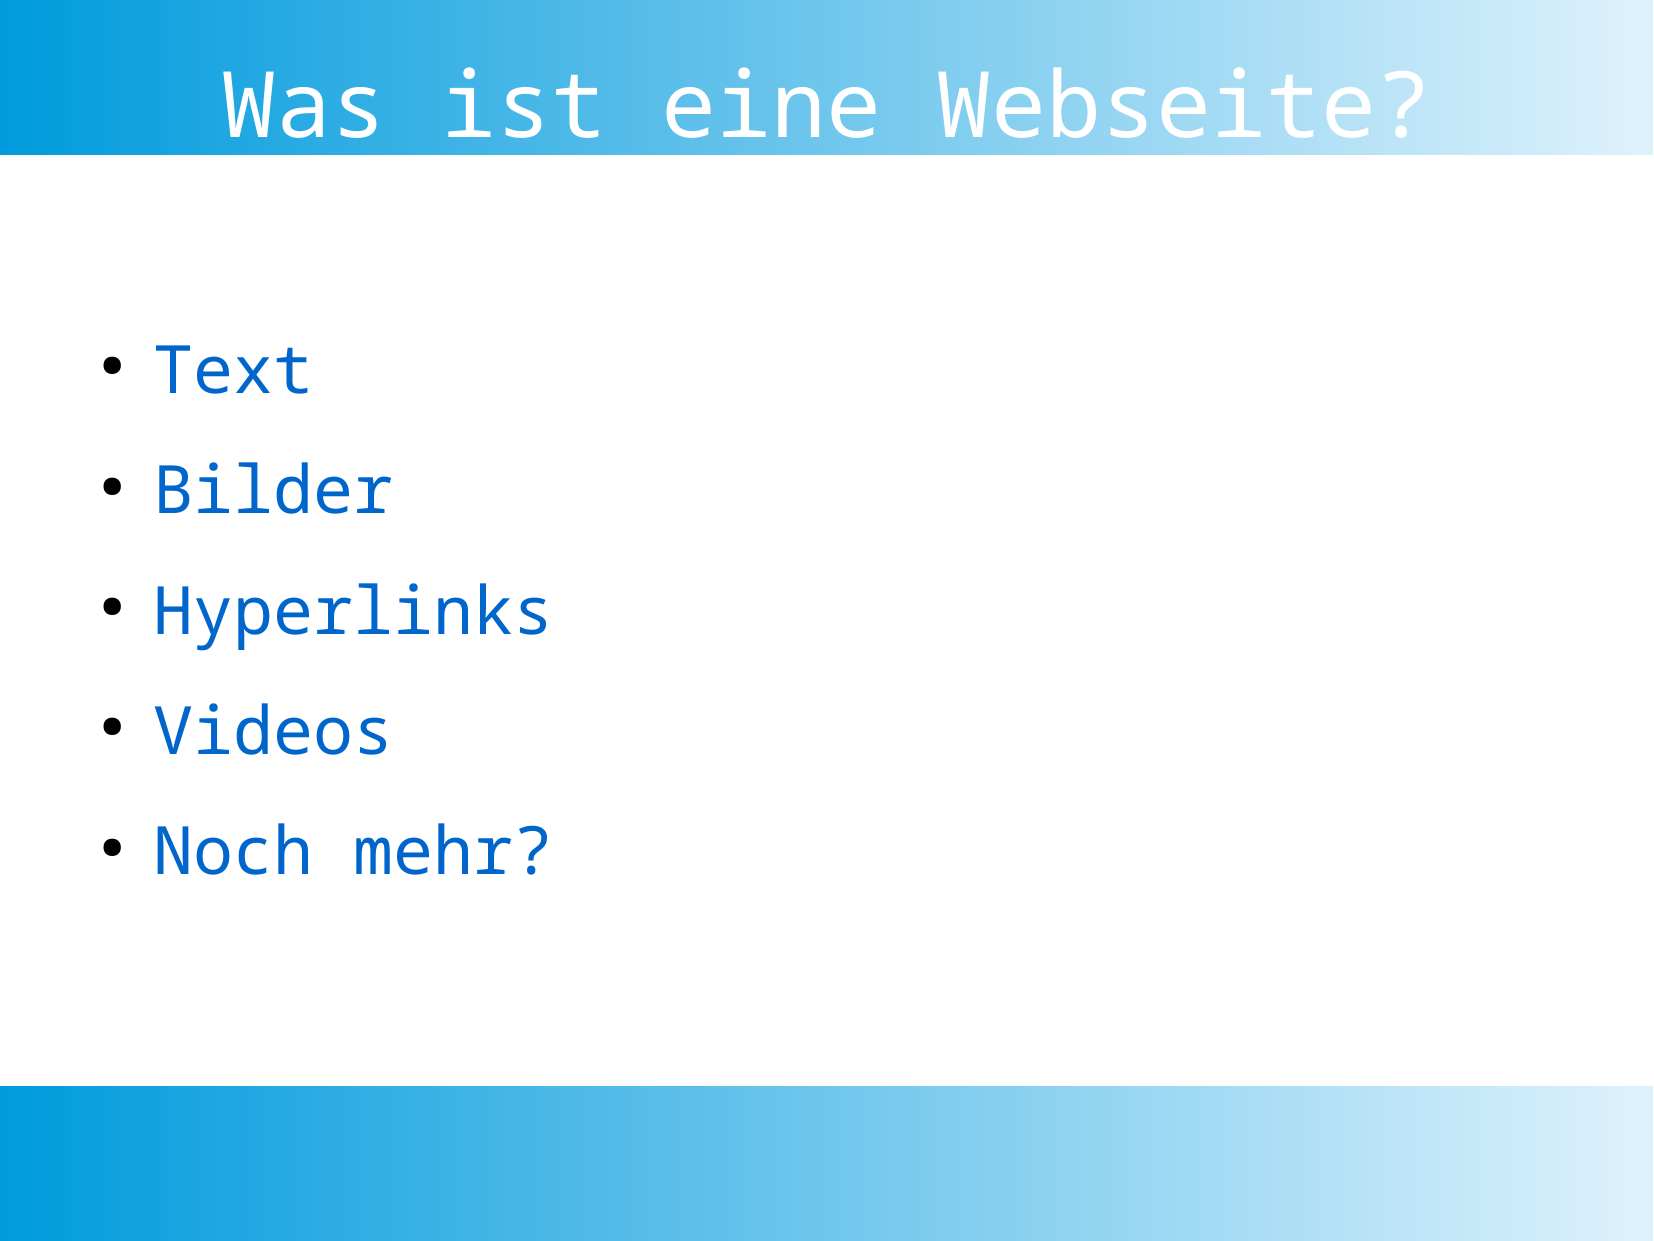

# Was ist eine Webseite?
Text
Bilder
Hyperlinks
Videos
Noch mehr?